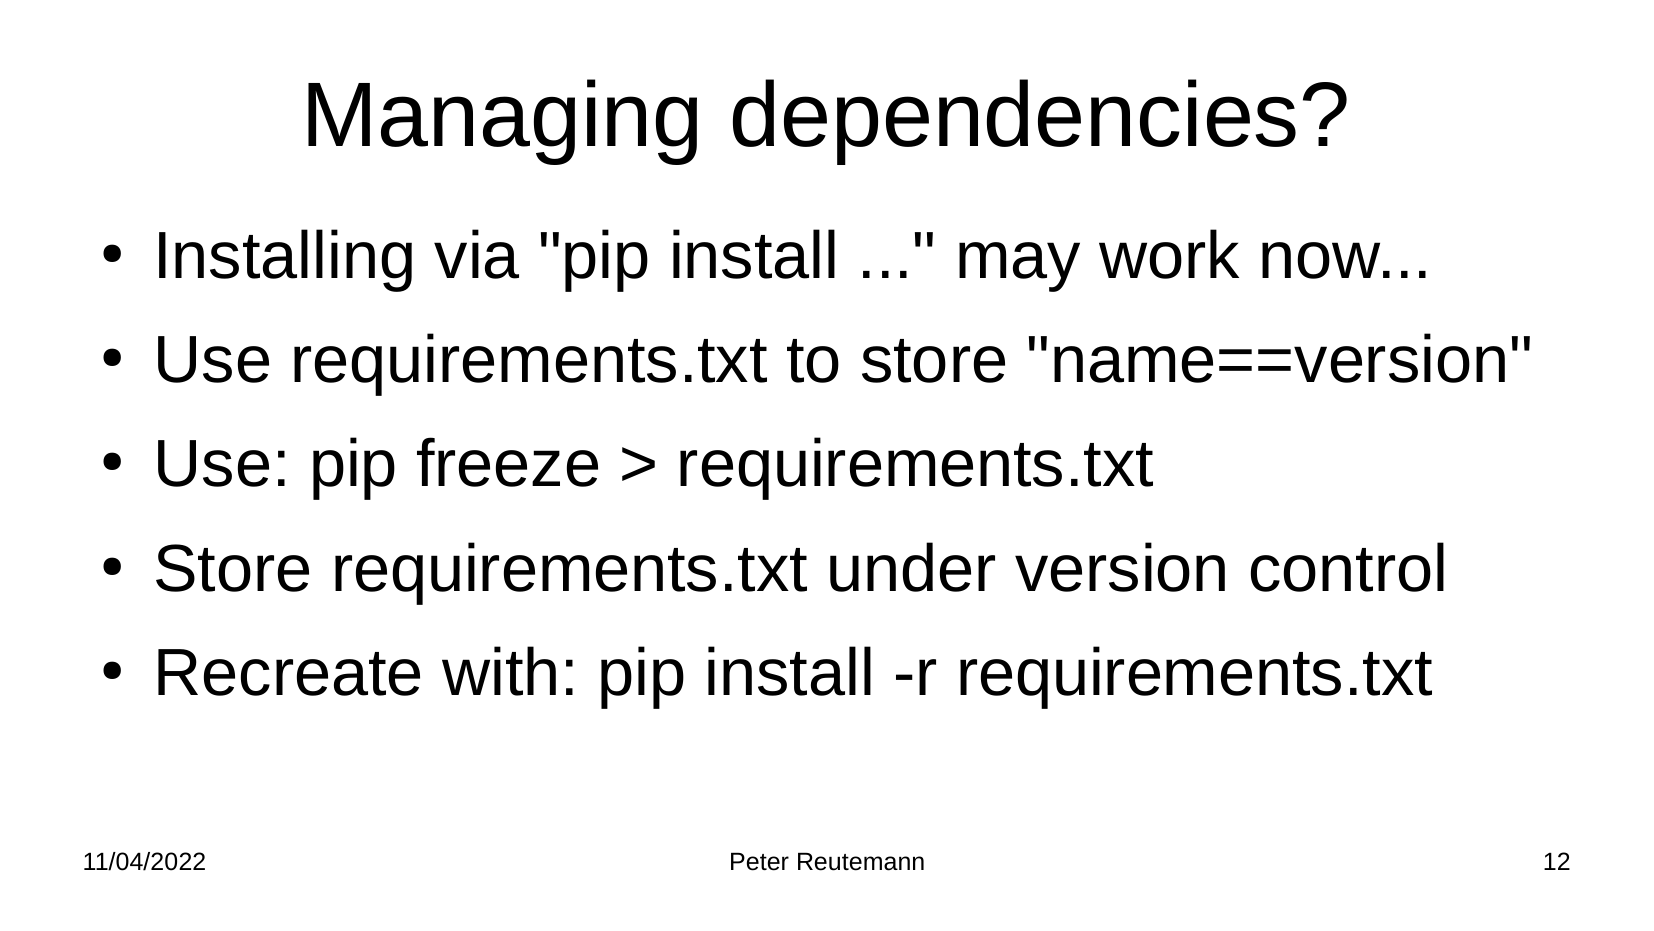

# Managing dependencies?
Installing via "pip install ..." may work now...
Use requirements.txt to store "name==version"
Use: pip freeze > requirements.txt
Store requirements.txt under version control
Recreate with: pip install -r requirements.txt
11/04/2022
Peter Reutemann
12